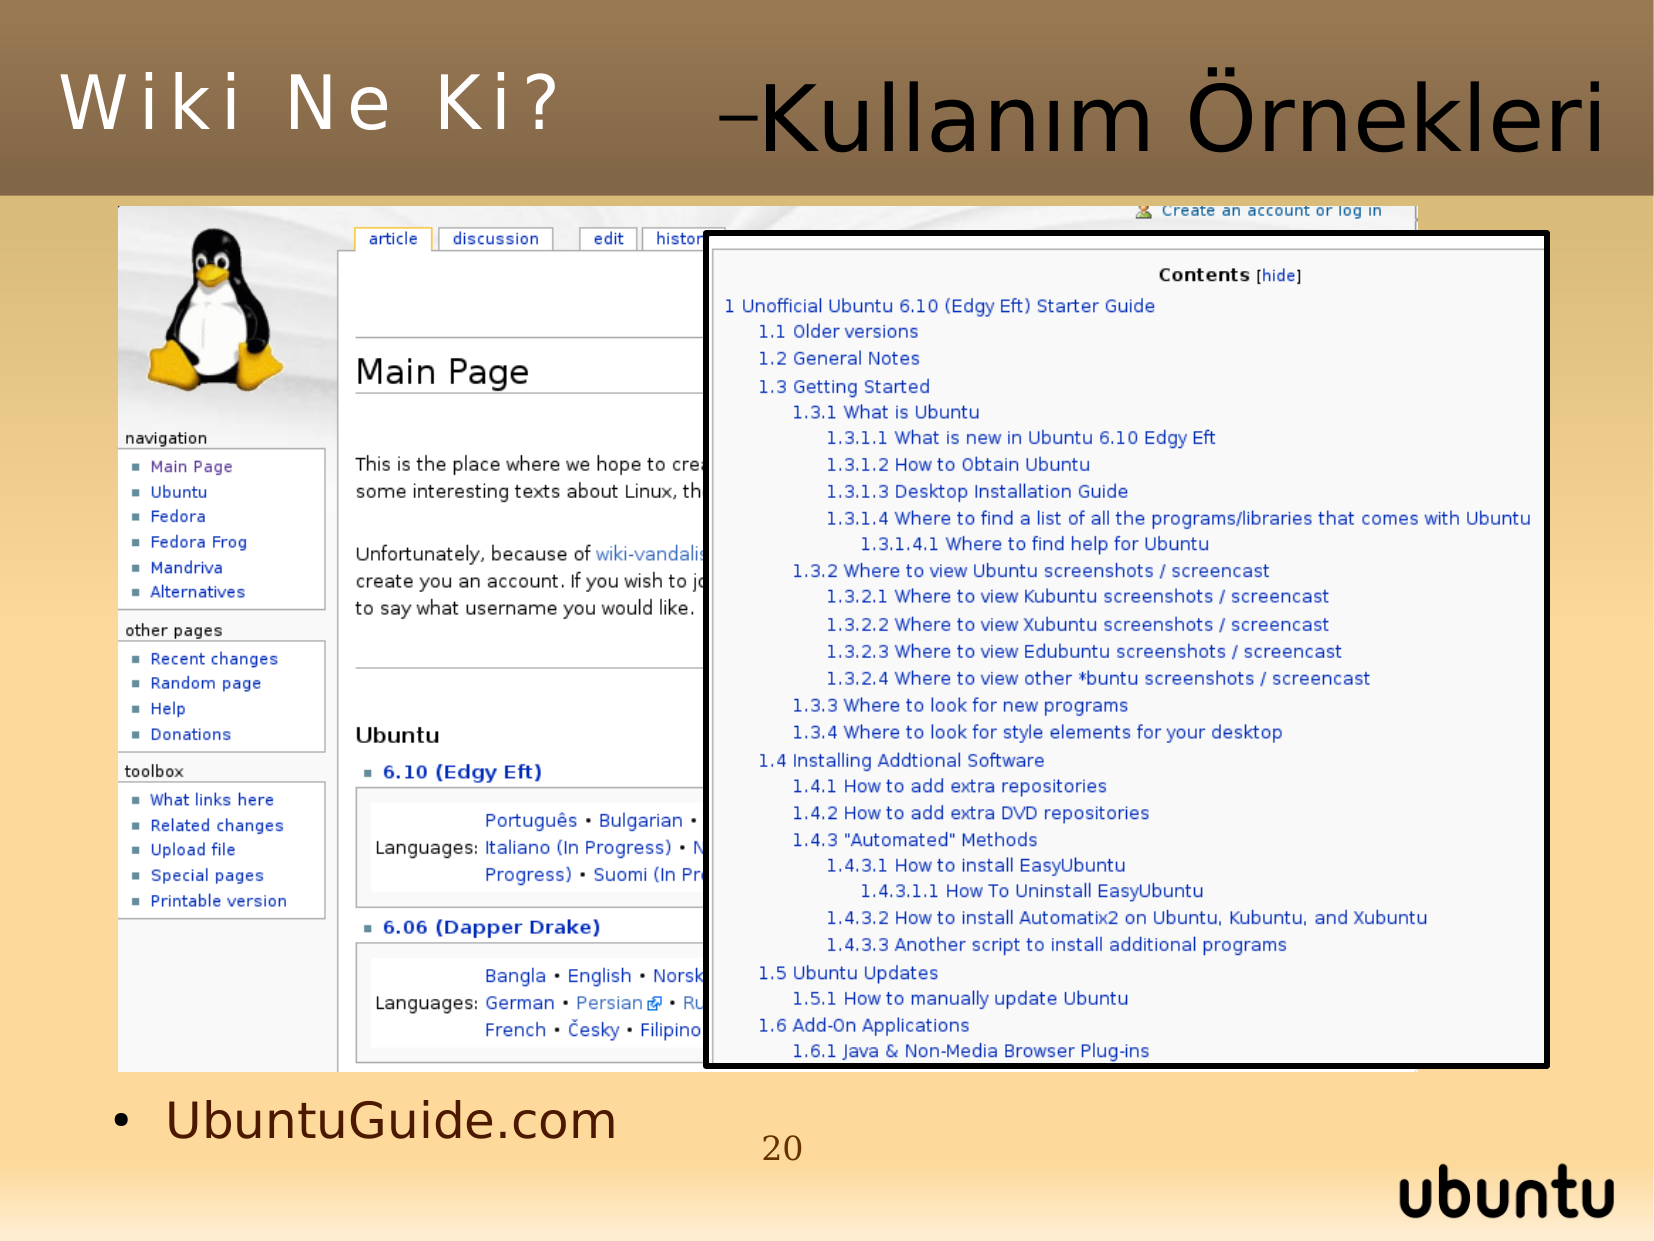

Wiki Ne Ki?
Kullanım Örnekleri
# UbuntuGuide.com
20